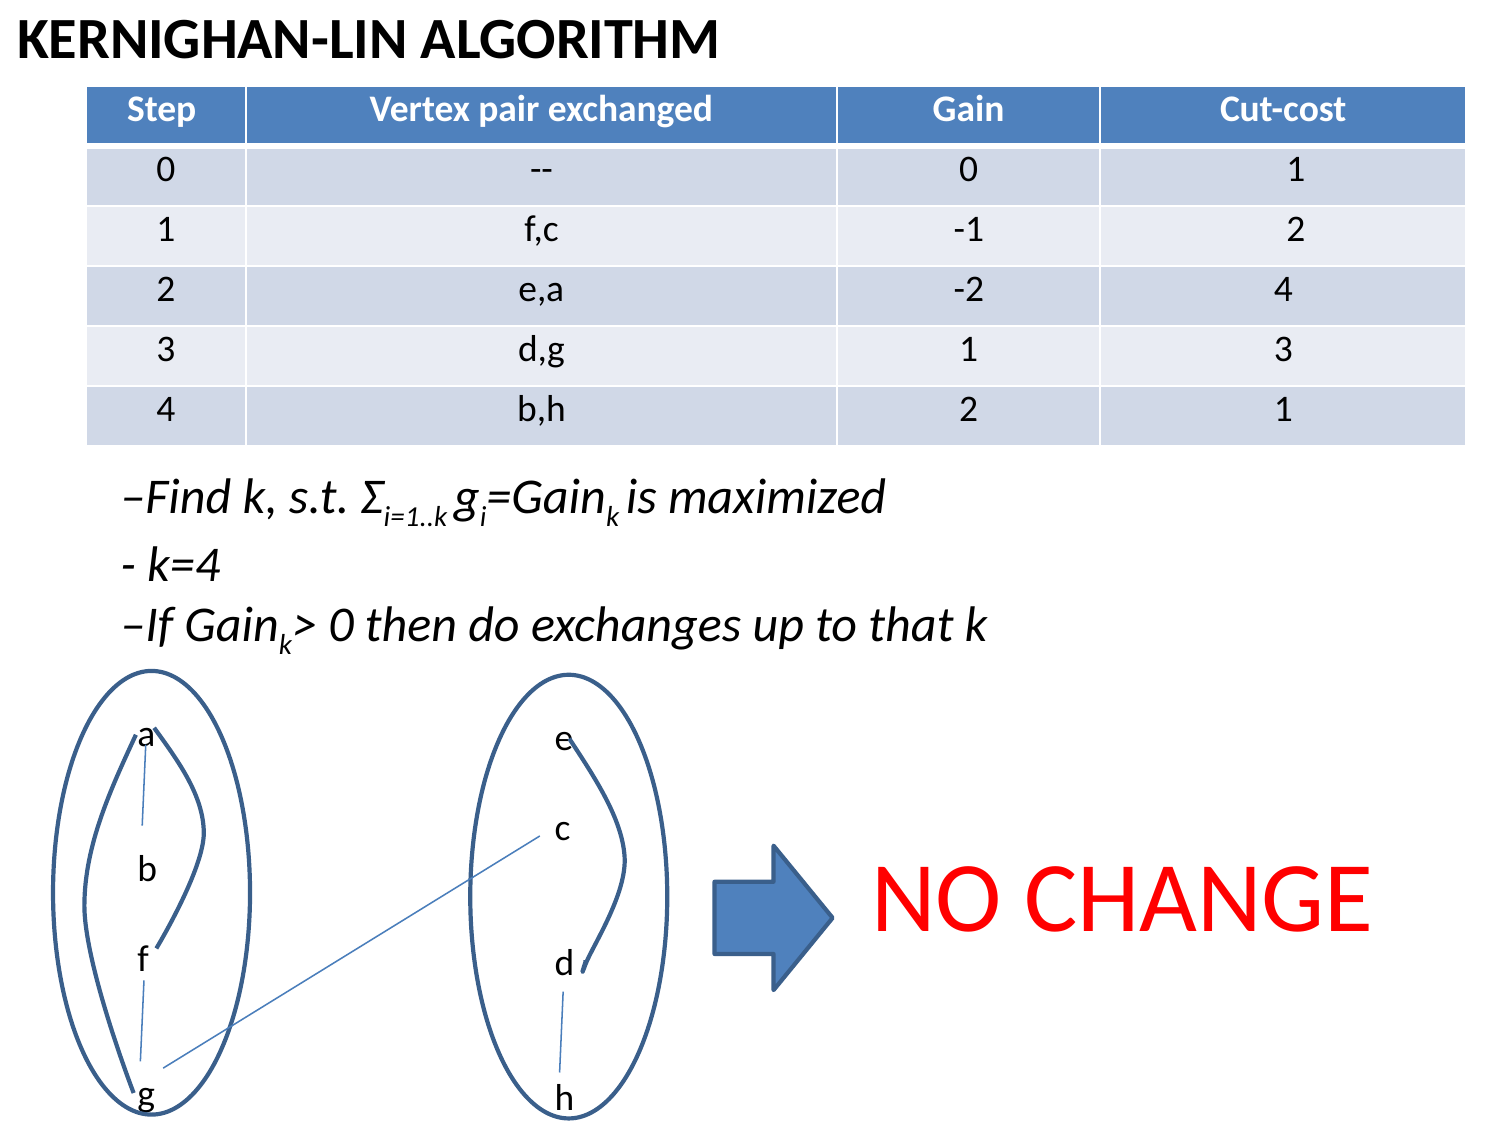

KERNIGHAN-LIN ALGORITHM
| Step | Vertex pair exchanged | Gain | Cut-cost |
| --- | --- | --- | --- |
| 0 | -- | 0 | 1 |
| 1 | f,c | -1 | 2 |
| 2 | e,a | -2 | 4 |
| 3 | d,g | 1 | 3 |
| 4 | b,h | 2 | 1 |
	–Find k, s.t. Σi=1..k gi=Gaink is maximized
	- k=4
	–If Gaink> 0 then do exchanges up to that k
a
b
f
g
e
c
d
h
NO CHANGE